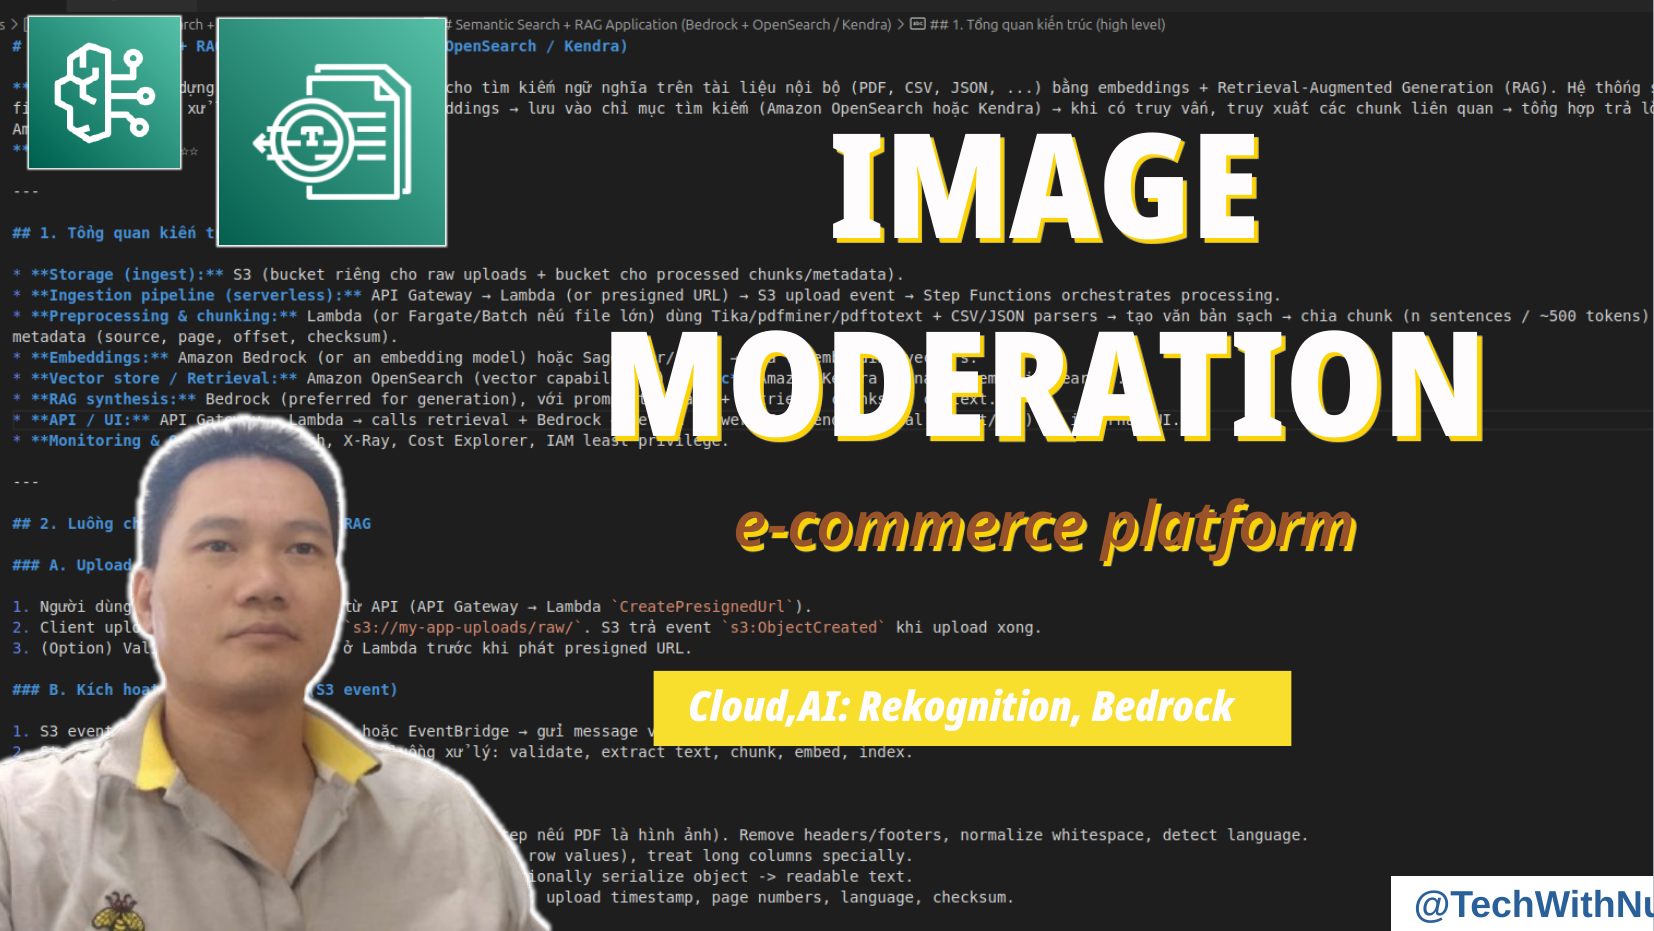

IMAGE MODERATION
e-commerce platform
Cloud,AI: Rekognition, Bedrock
@TechWithNu